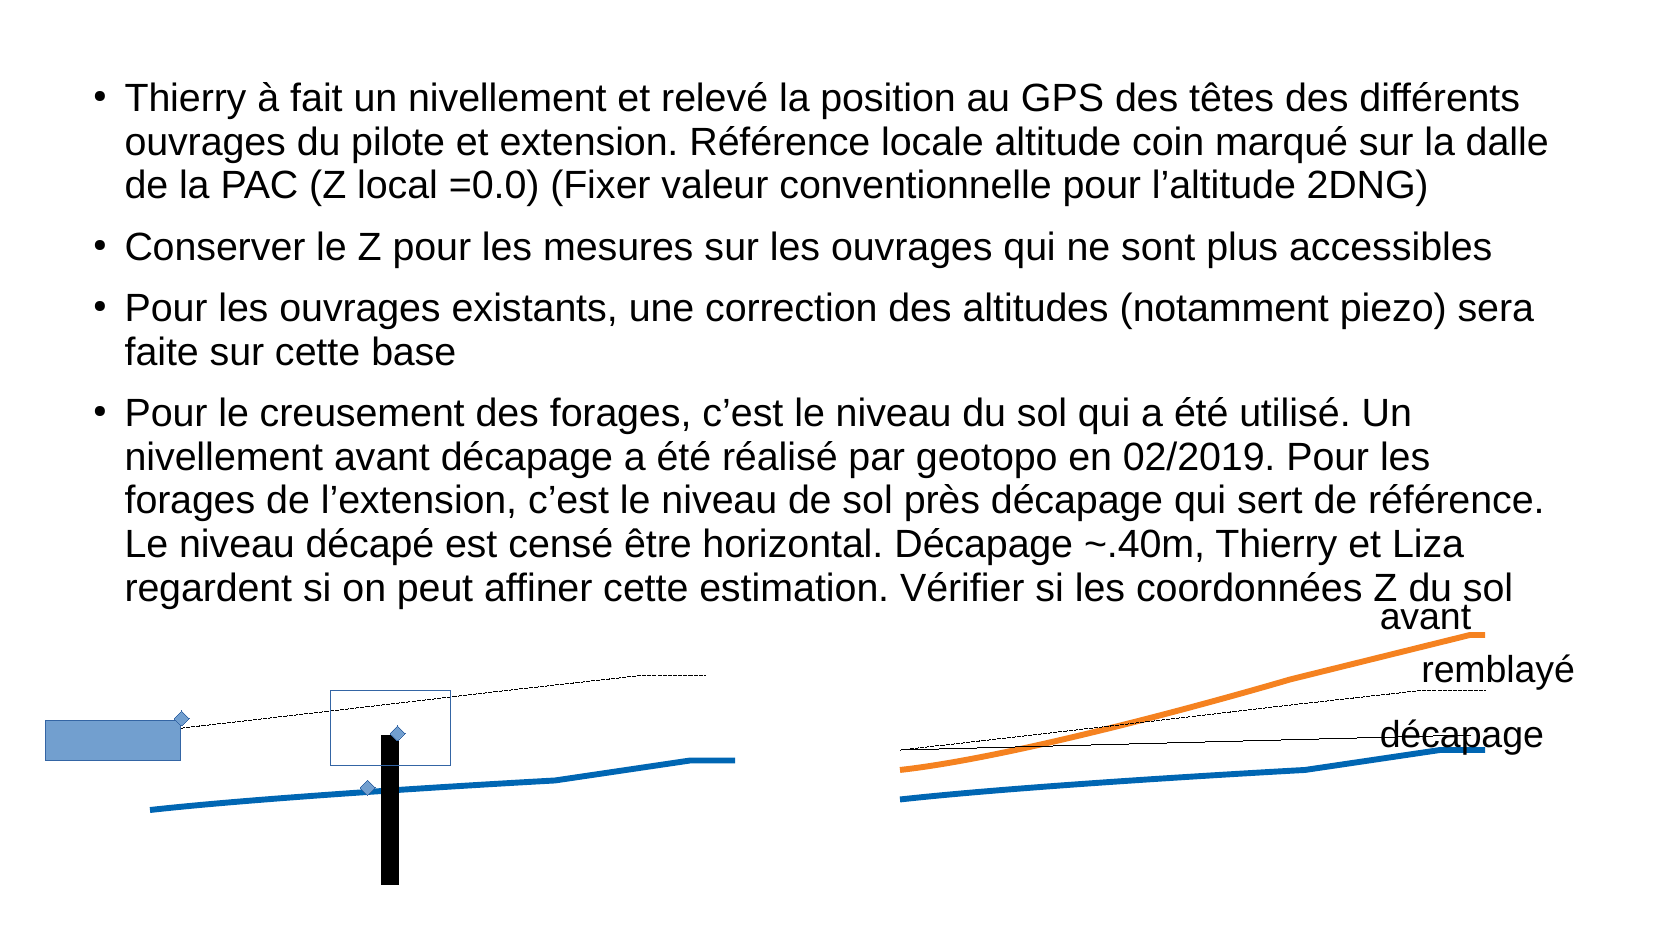

# Thierry à fait un nivellement et relevé la position au GPS des têtes des différents ouvrages du pilote et extension. Référence locale altitude coin marqué sur la dalle de la PAC (Z local =0.0) (Fixer valeur conventionnelle pour l’altitude 2DNG)
Conserver le Z pour les mesures sur les ouvrages qui ne sont plus accessibles
Pour les ouvrages existants, une correction des altitudes (notamment piezo) sera faite sur cette base
Pour le creusement des forages, c’est le niveau du sol qui a été utilisé. Un nivellement avant décapage a été réalisé par geotopo en 02/2019. Pour les forages de l’extension, c’est le niveau de sol près décapage qui sert de référence. Le niveau décapé est censé être horizontal. Décapage ~.40m, Thierry et Liza regardent si on peut affiner cette estimation. Vérifier si les coordonnées Z du sol
avant
remblayé
décapage